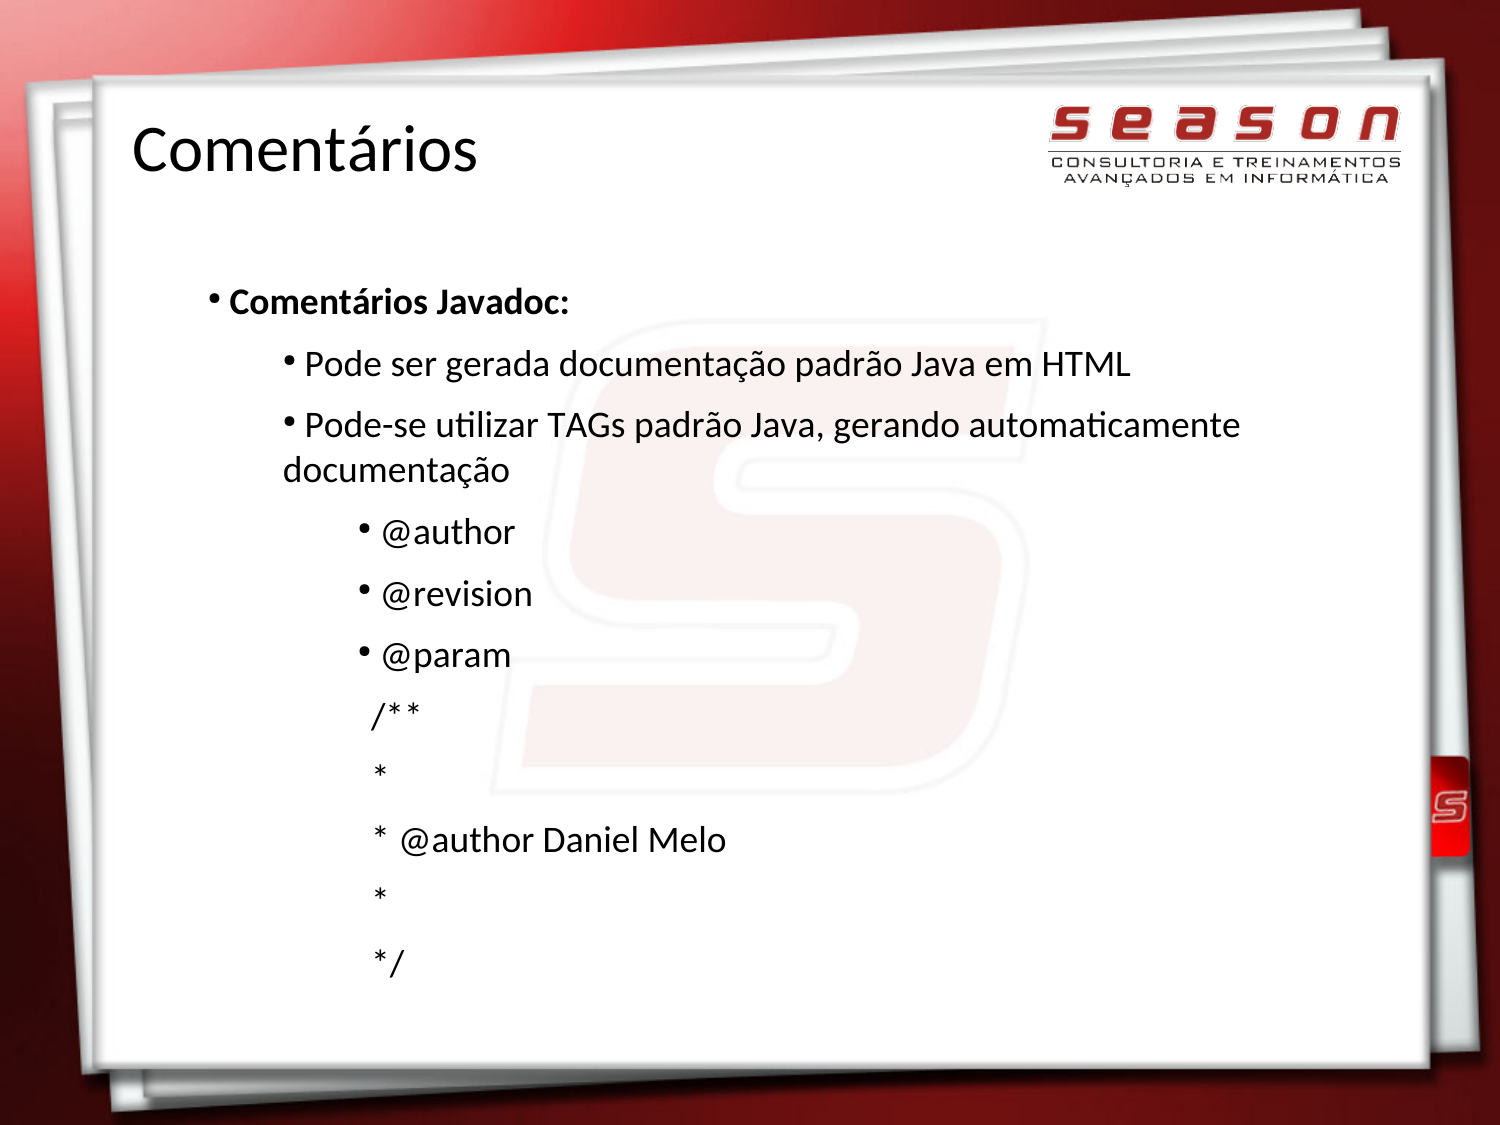

# Comentários
 Comentários Javadoc:
 Pode ser gerada documentação padrão Java em HTML
 Pode-se utilizar TAGs padrão Java, gerando automaticamente documentação
 @author
 @revision
 @param
/**
*
* @author Daniel Melo
*
*/